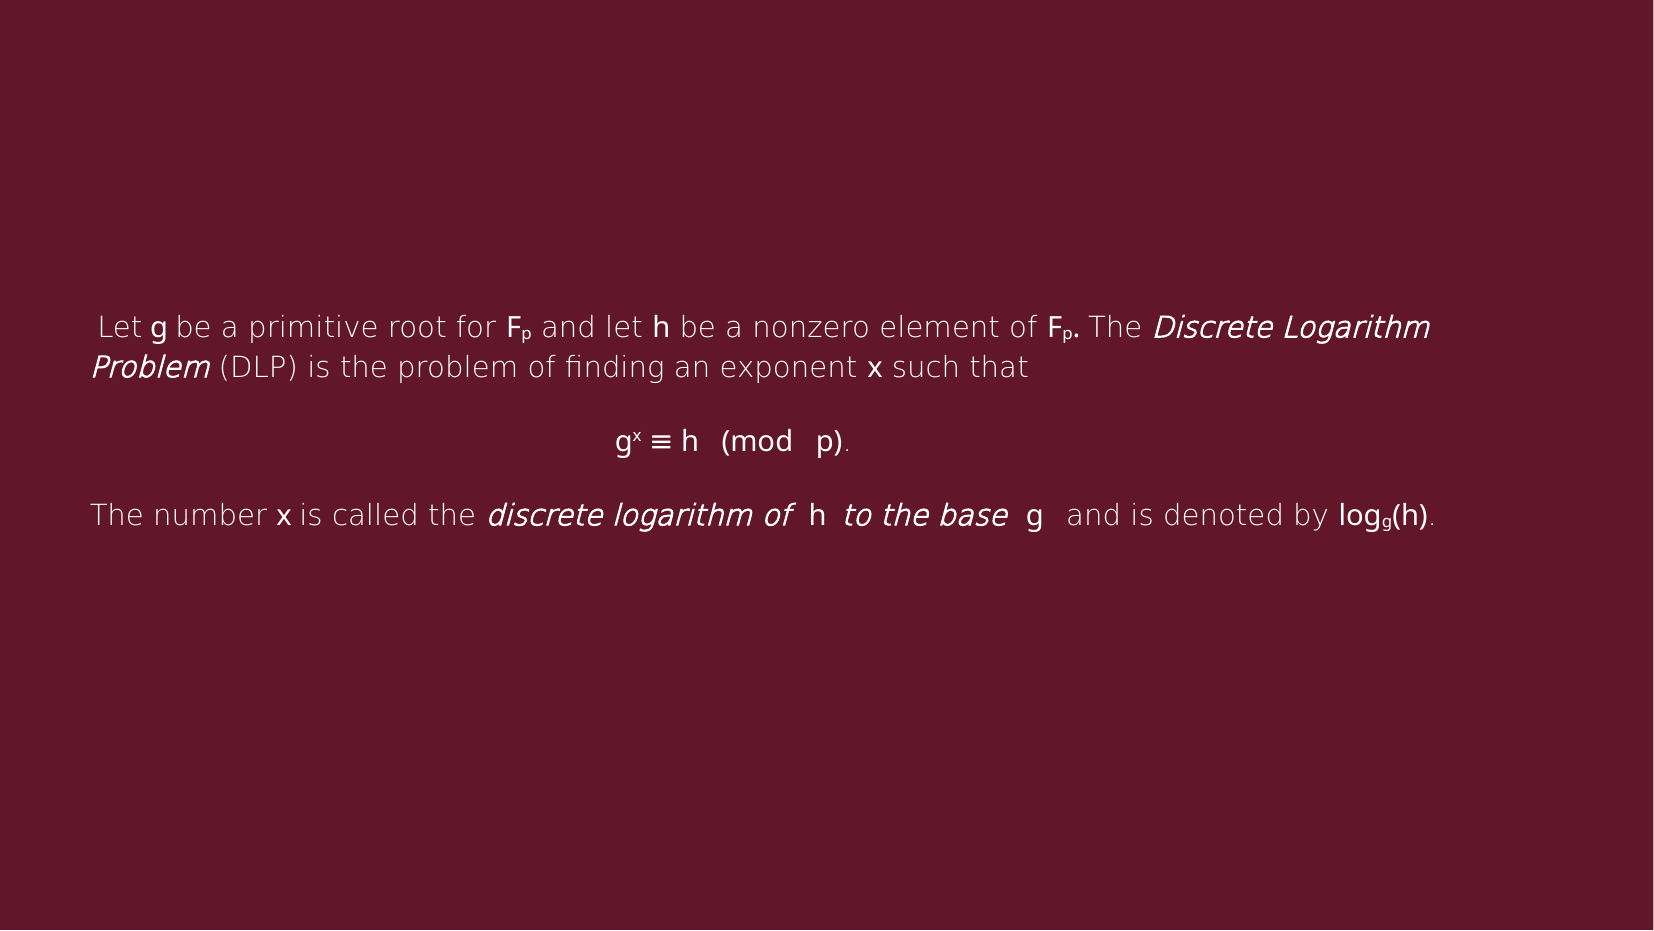

Let g be a primitive root for Fp and let h be a nonzero element of Fp. The Discrete Logarithm Problem (DLP) is the problem of finding an exponent x such that
							gx ≡ h (mod p).
The number x is called the discrete logarithm of h to the base g and is denoted by logg(h).